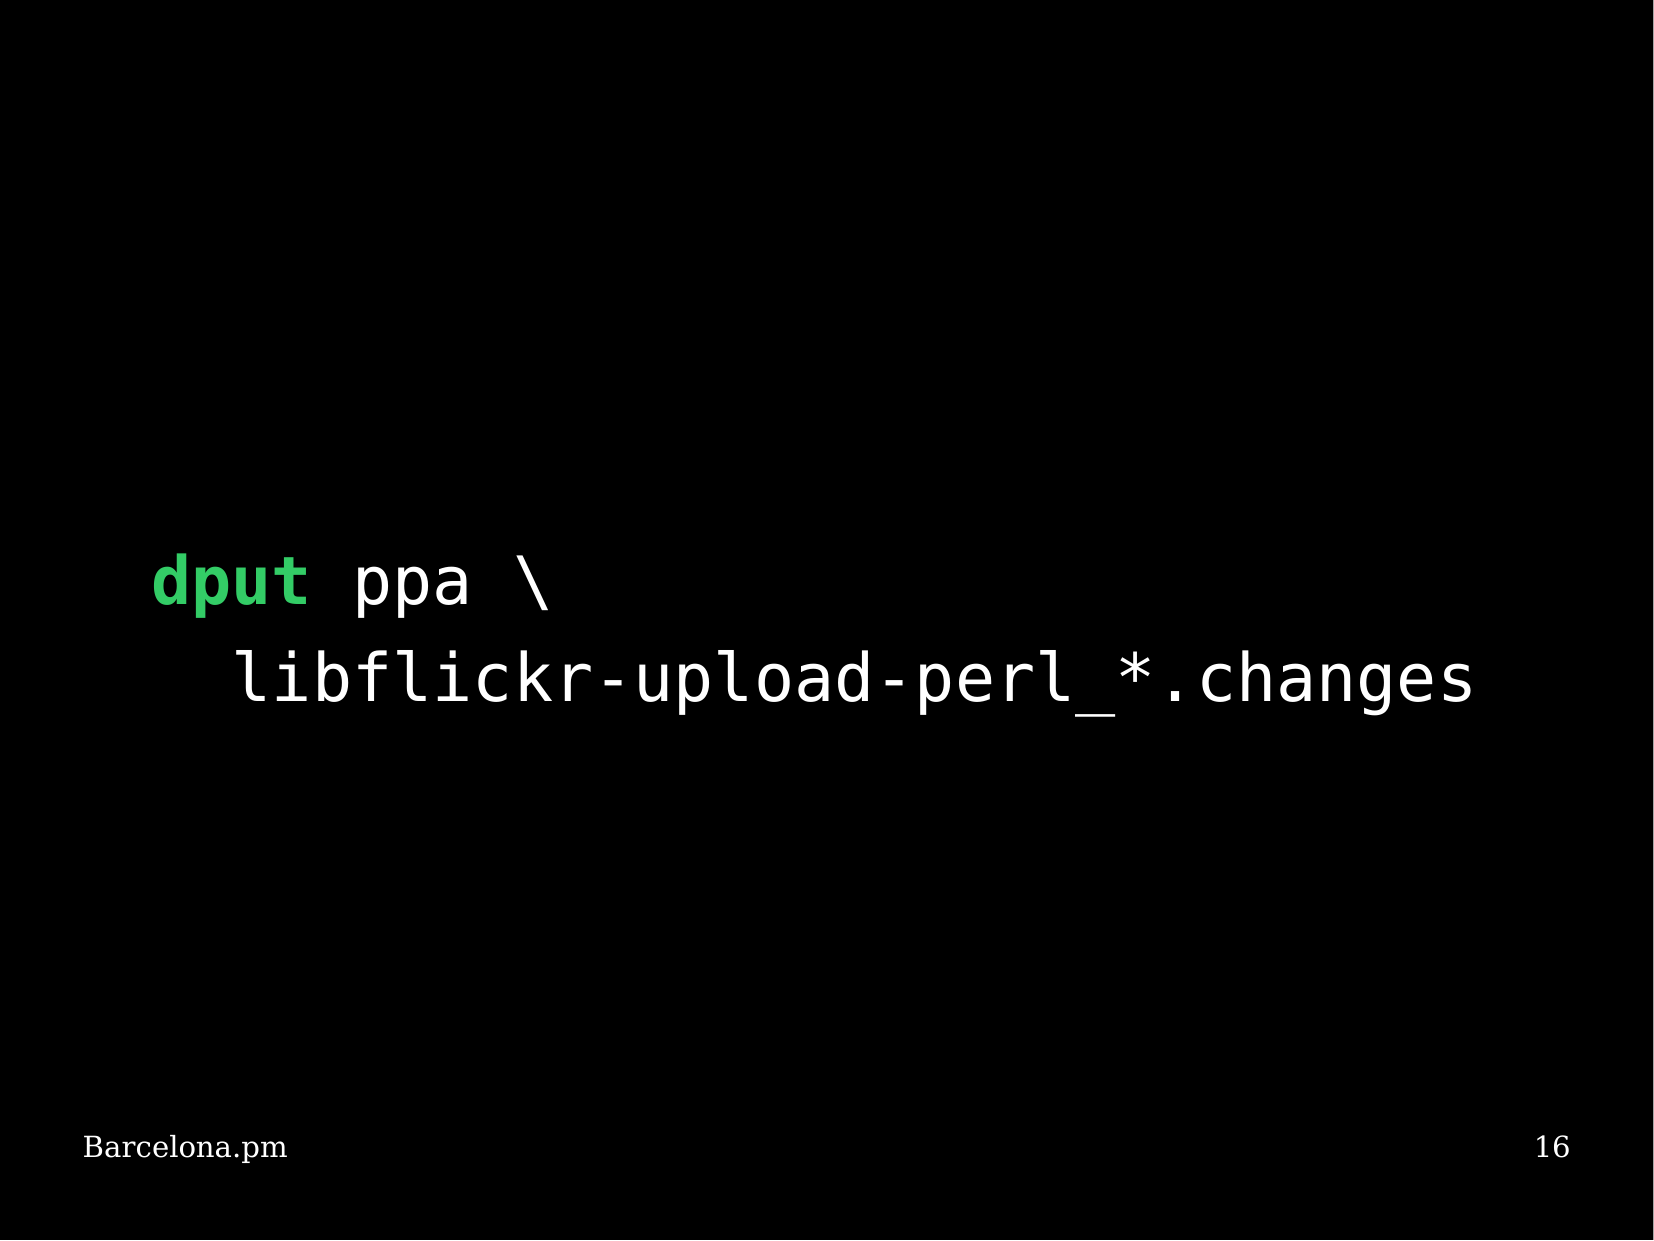

# dput ppa \ libflickr-upload-perl_*.changes
Barcelona.pm
16